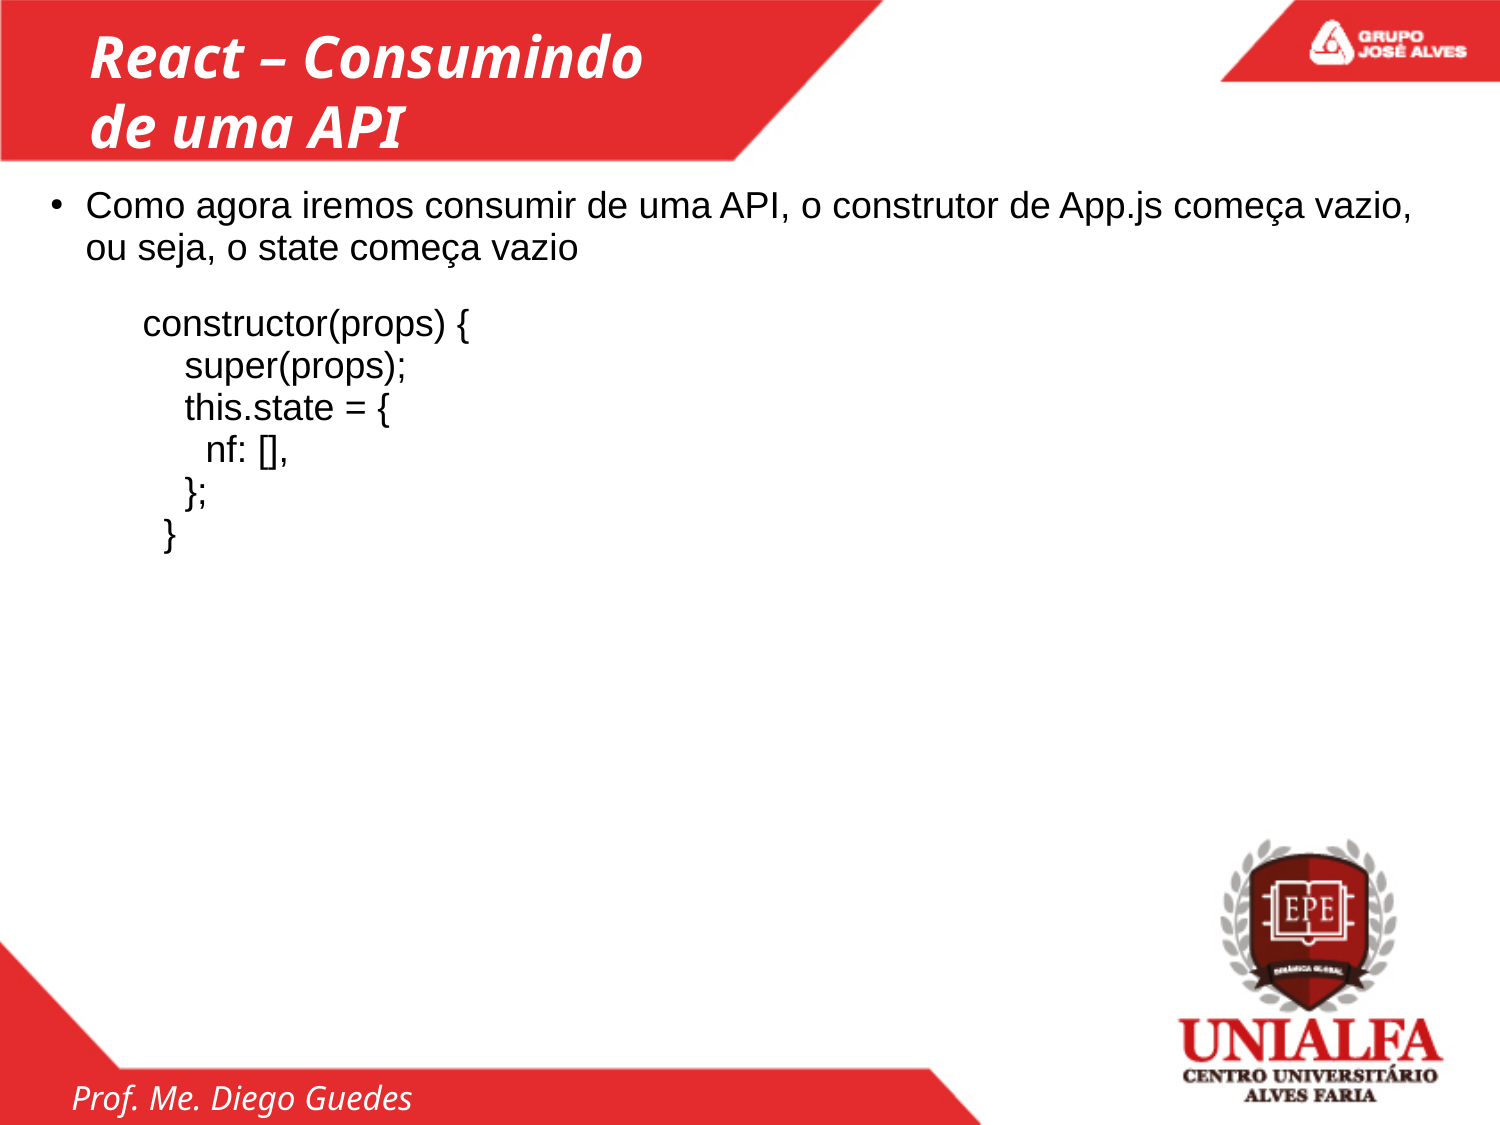

React – Consumindo de uma API
Como agora iremos consumir de uma API, o construtor de App.js começa vazio, ou seja, o state começa vazio
constructor(props) {
 super(props);
 this.state = {
 nf: [],
 };
 }
Prof. Me. Diego Guedes